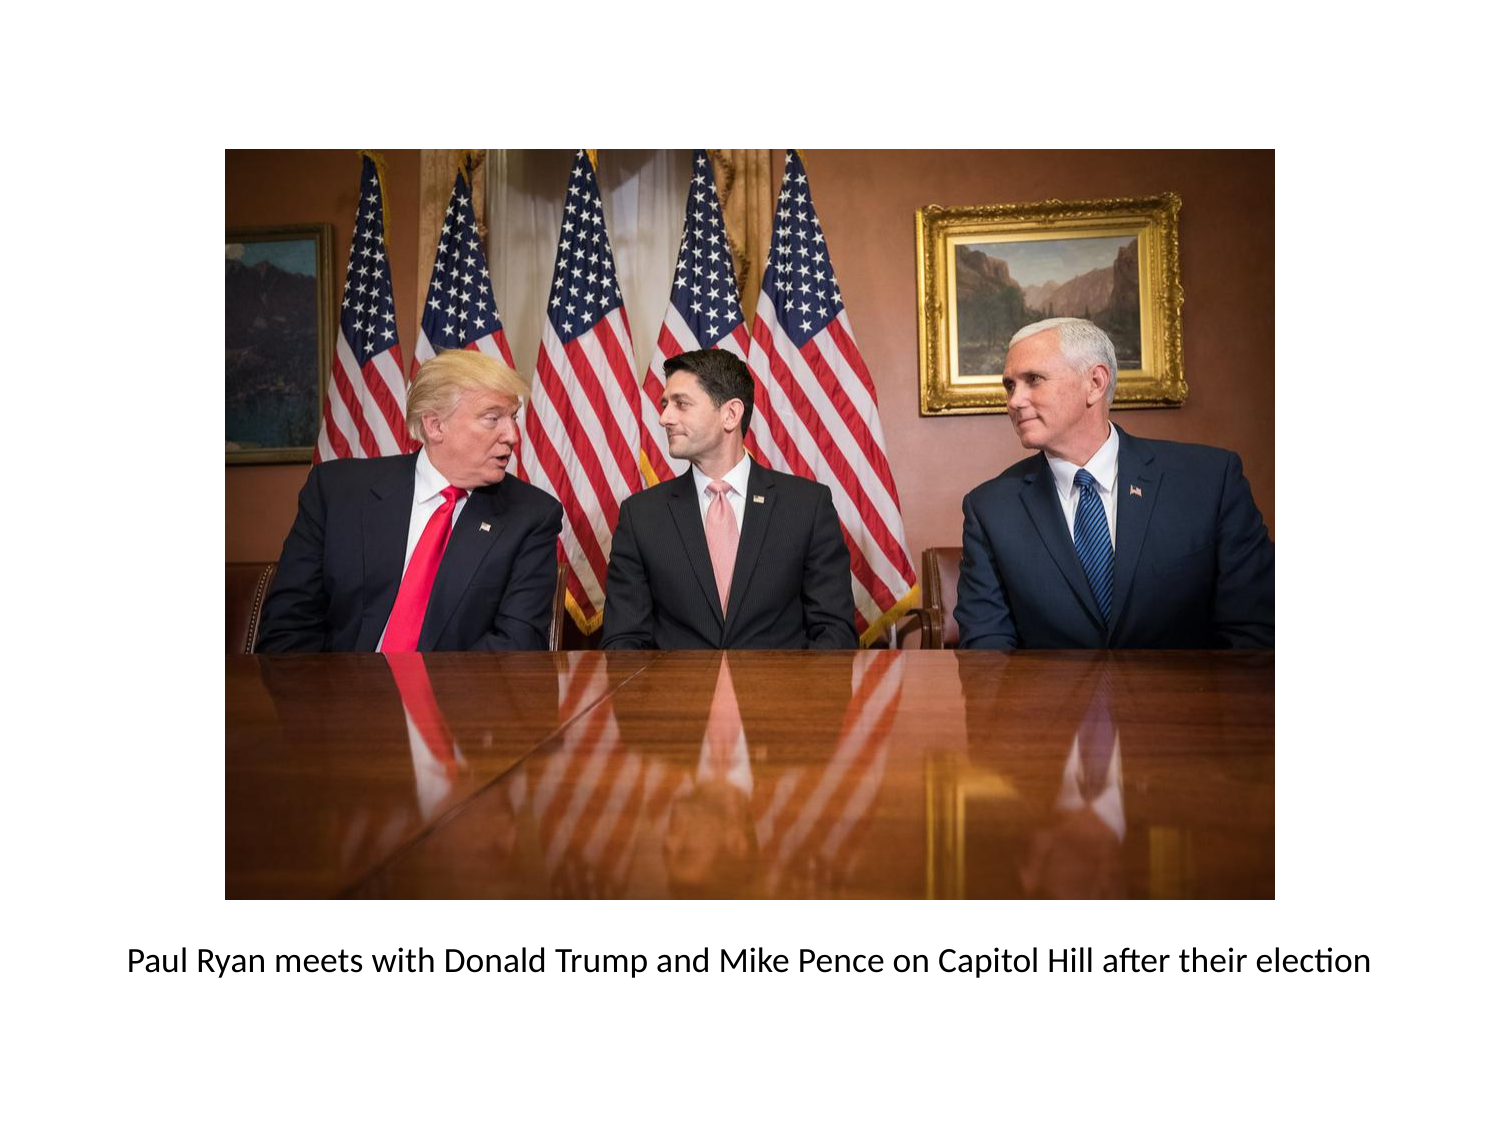

Paul Ryan meets with Donald Trump and Mike Pence on Capitol Hill after their election